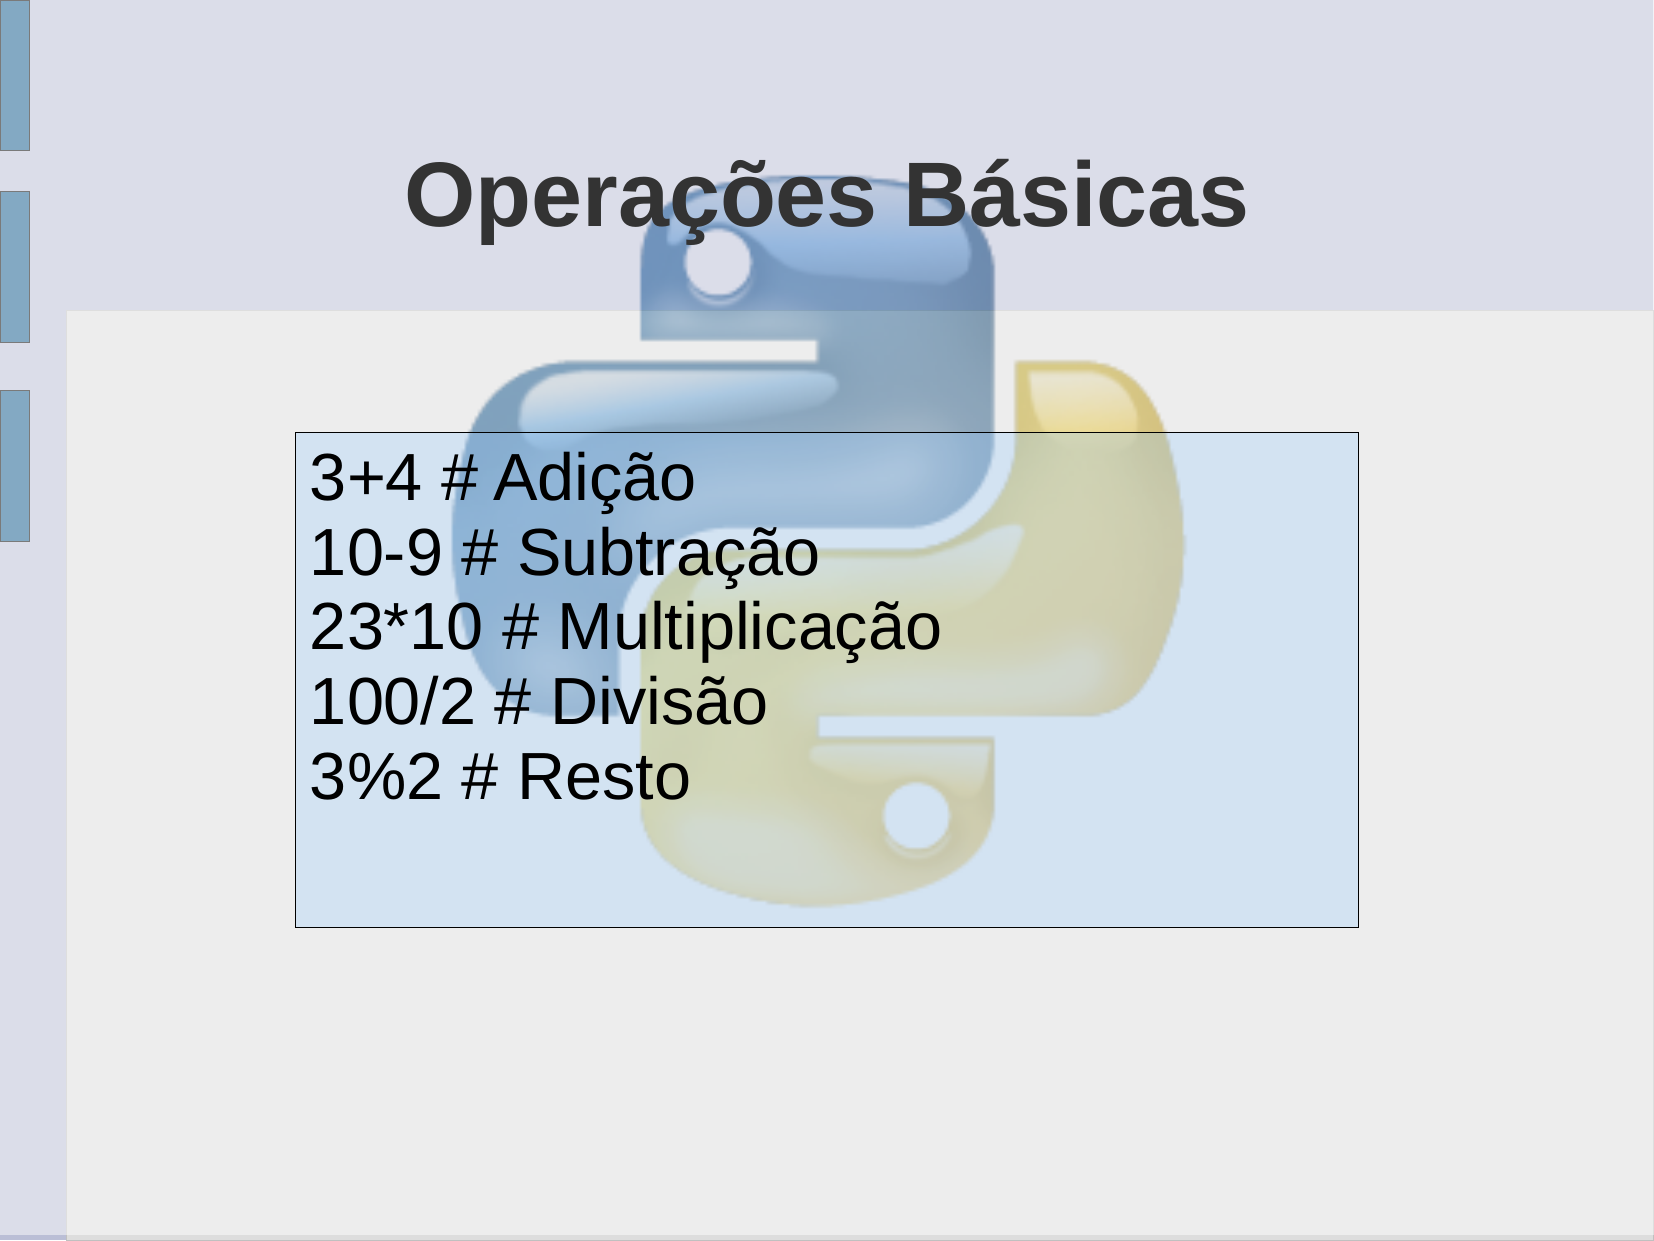

# Operações Básicas
3+4 # Adição
10-9 # Subtração
23*10 # Multiplicação
100/2 # Divisão
3%2 # Resto